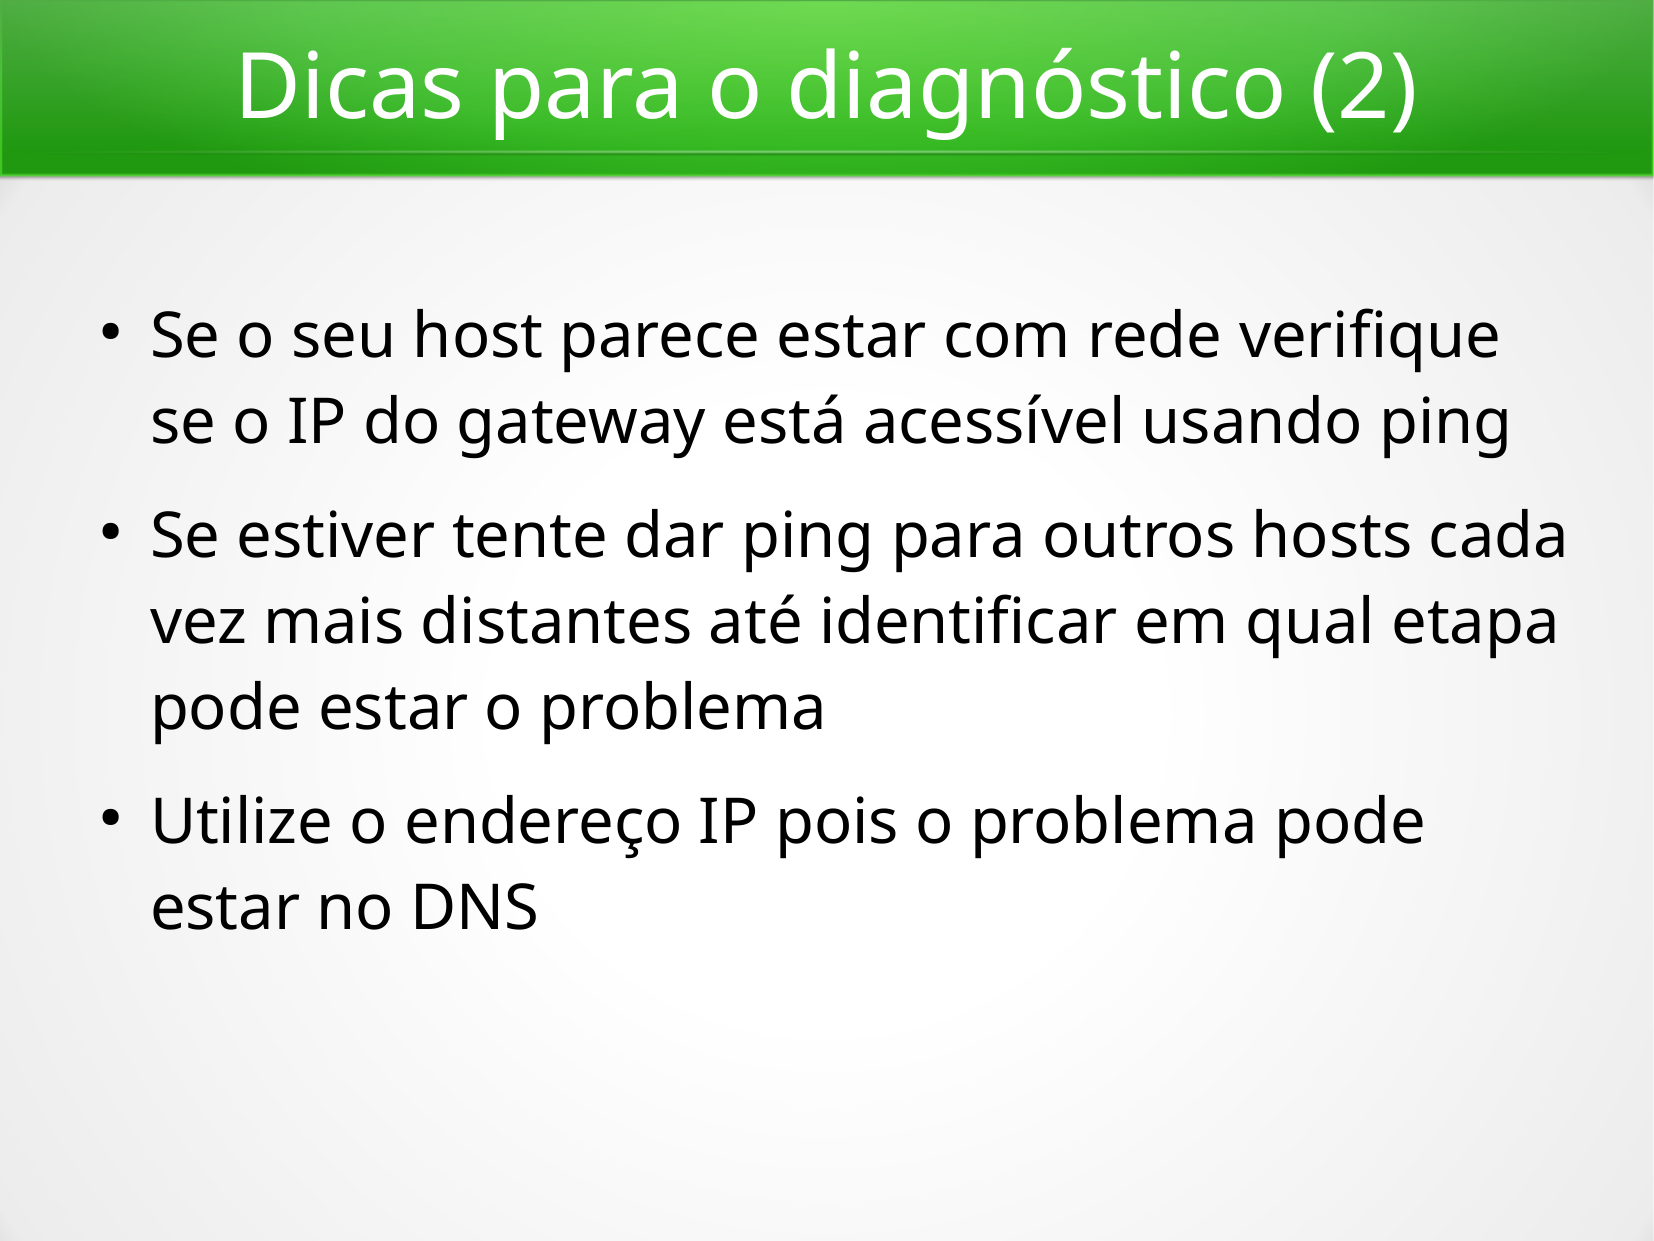

# Dicas para o diagnóstico (2)
Se o seu host parece estar com rede verifique se o IP do gateway está acessível usando ping
Se estiver tente dar ping para outros hosts cada vez mais distantes até identificar em qual etapa pode estar o problema
Utilize o endereço IP pois o problema pode estar no DNS